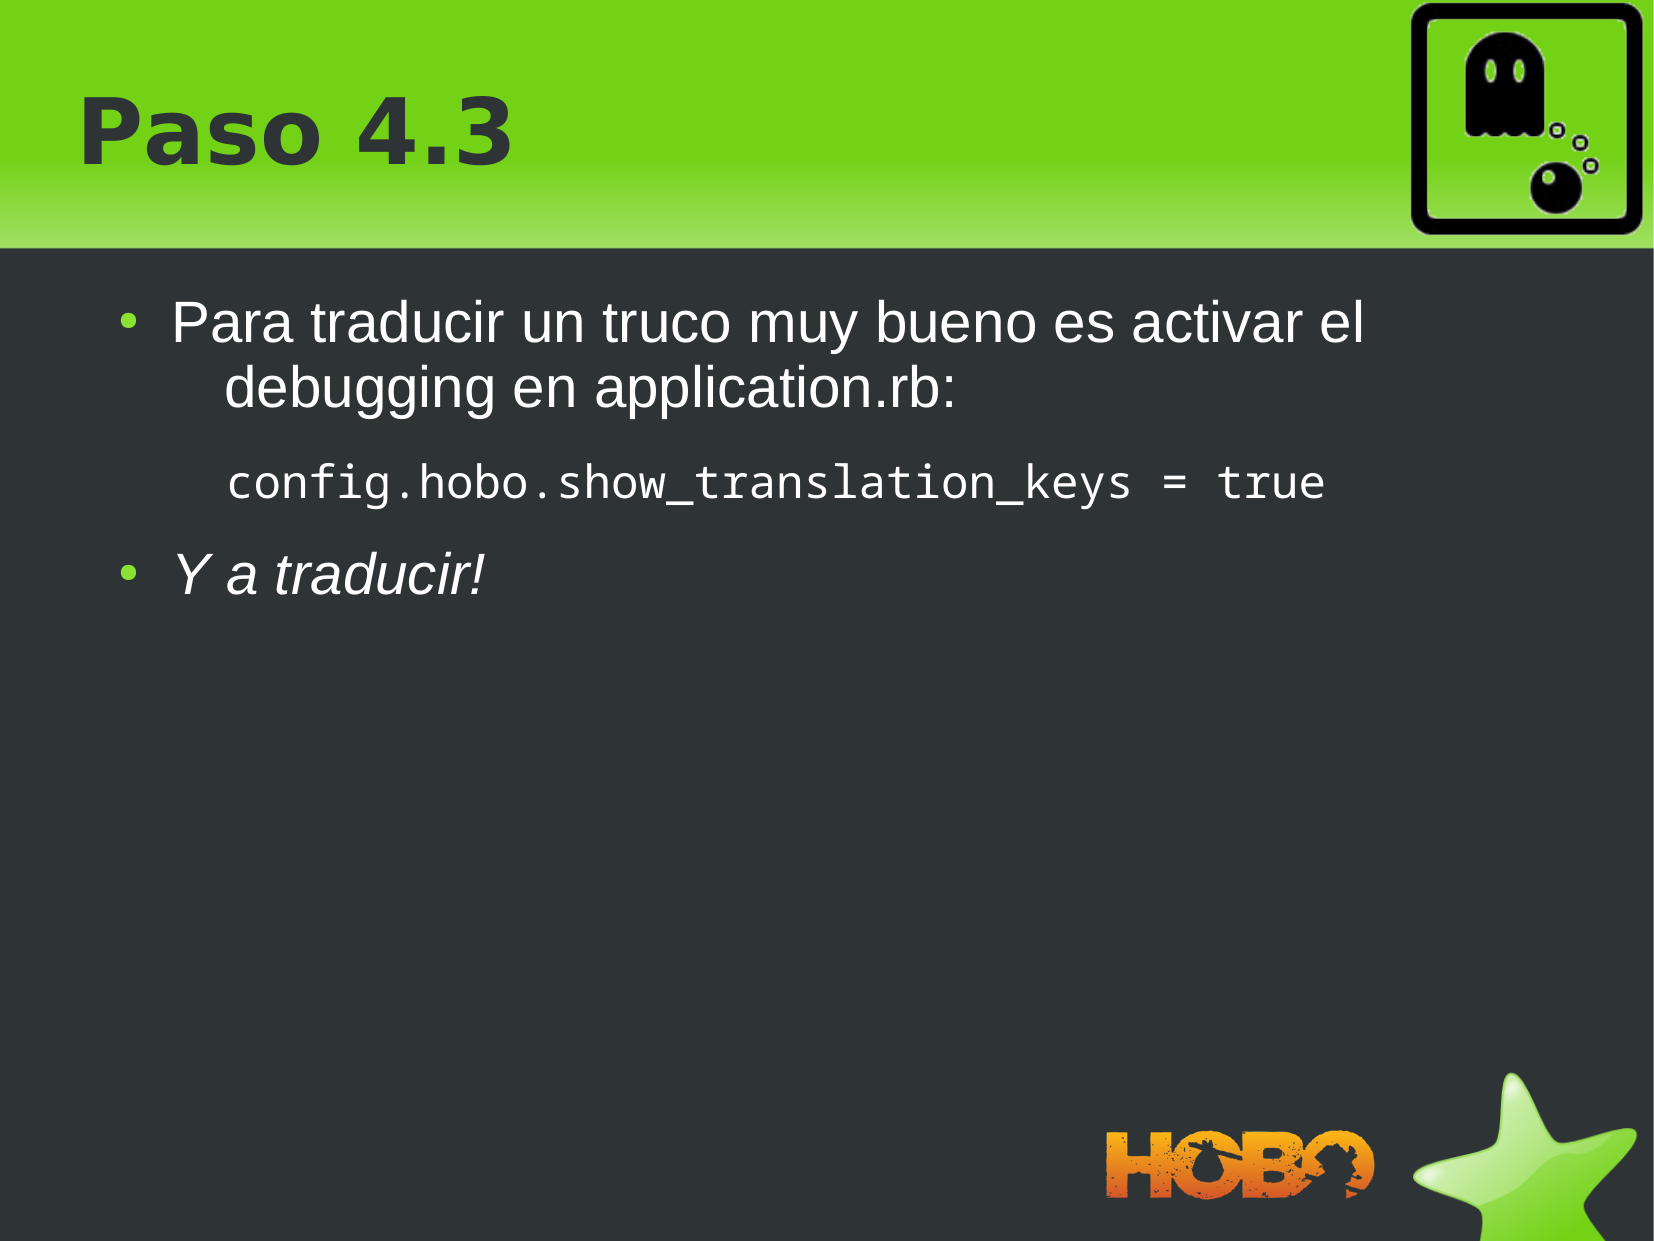

# Paso 4.3
Para traducir un truco muy bueno es activar el debugging en application.rb:
 config.hobo.show_translation_keys = true
Y a traducir!